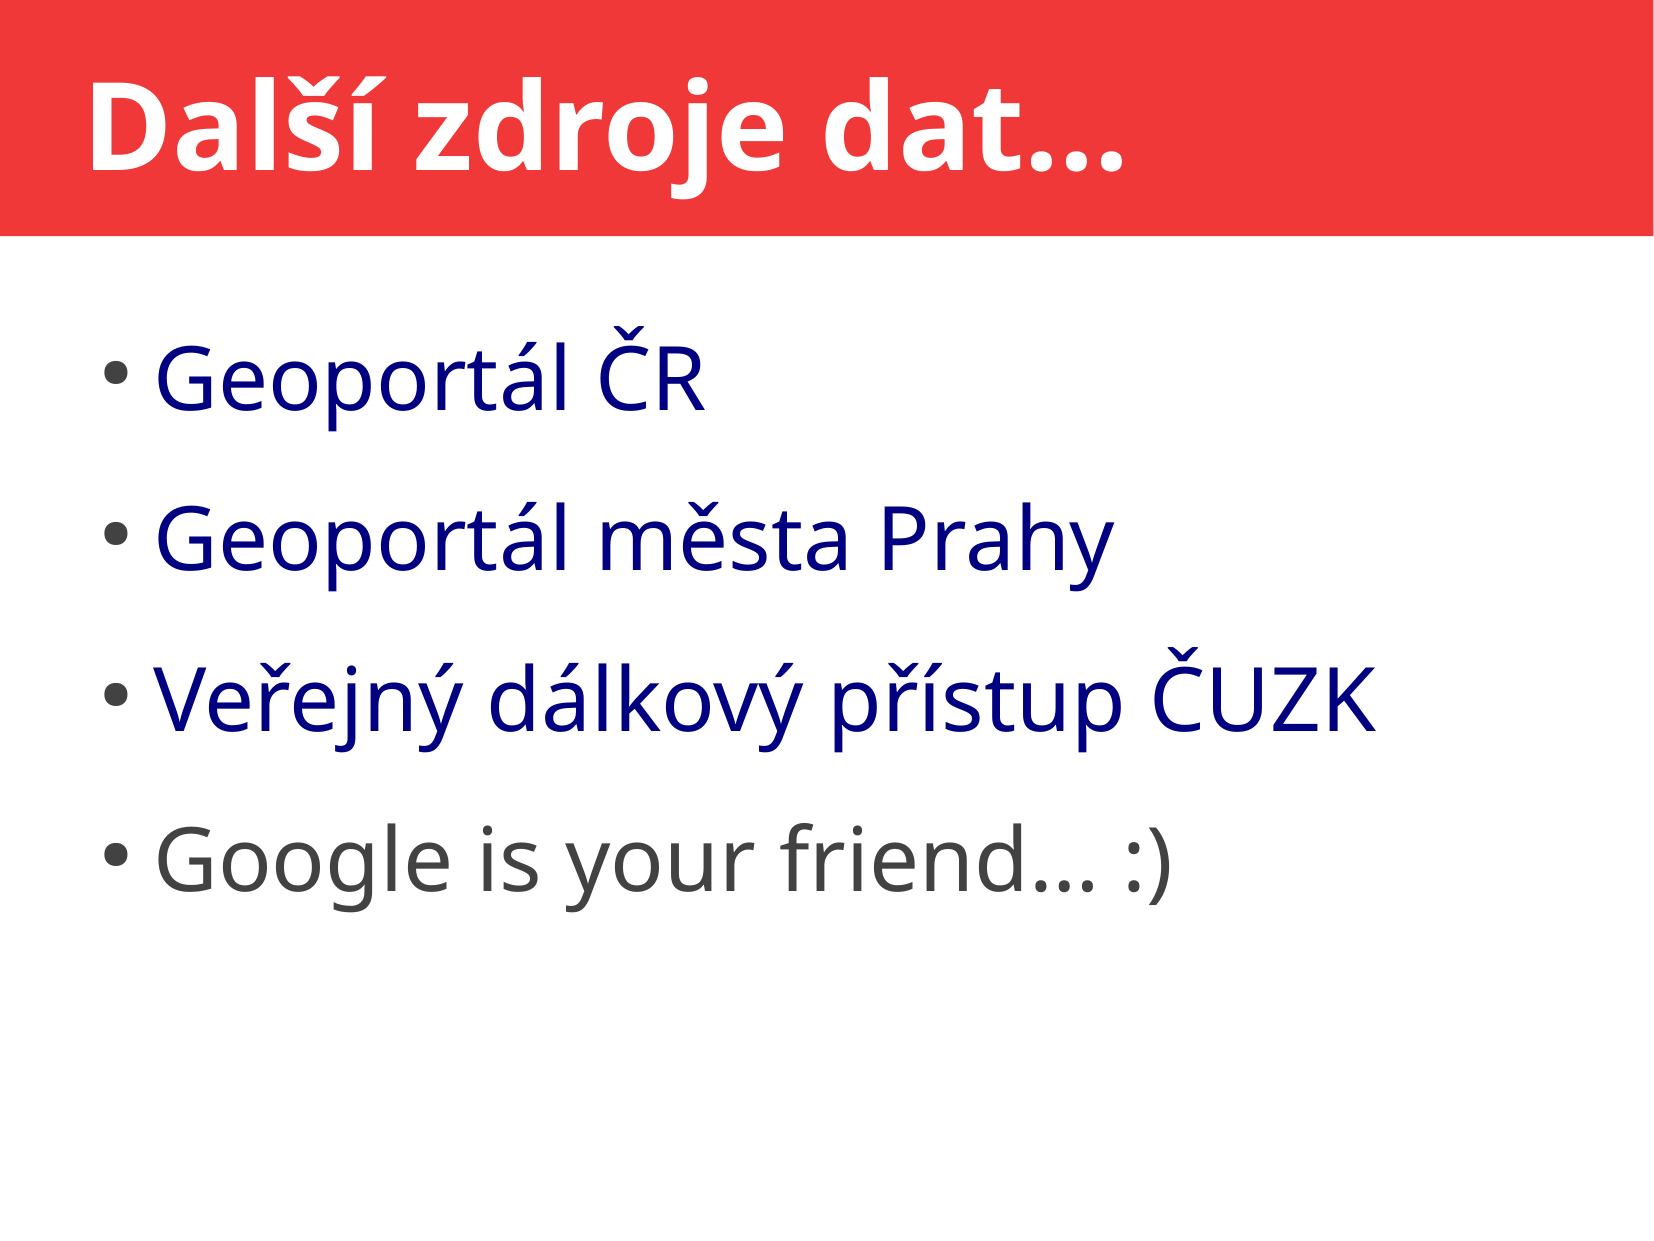

# Další zdroje dat...
Geoportál ČR
Geoportál města Prahy
Veřejný dálkový přístup ČUZK
Google is your friend… :)